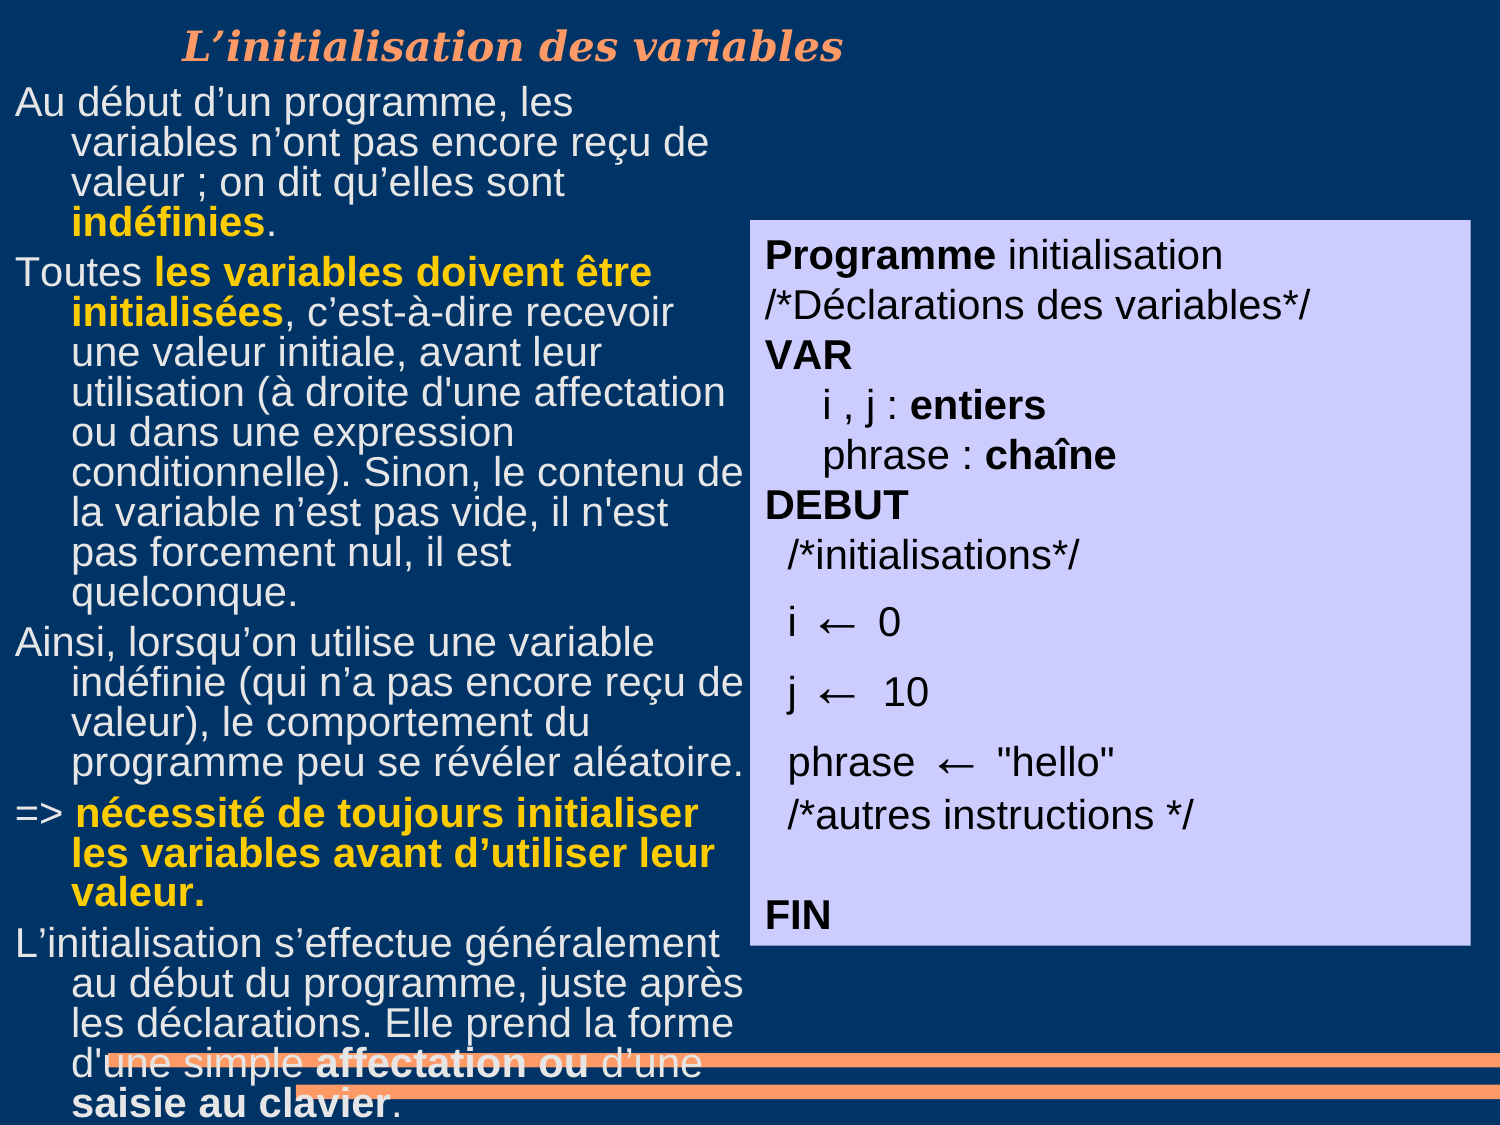

# L’initialisation des variables
Au début d’un programme, les variables n’ont pas encore reçu de valeur ; on dit qu’elles sont indéfinies.
Toutes les variables doivent être initialisées, c’est-à-dire recevoir une valeur initiale, avant leur utilisation (à droite d'une affectation ou dans une expression conditionnelle). Sinon, le contenu de la variable n’est pas vide, il n'est pas forcement nul, il est quelconque.
Ainsi, lorsqu’on utilise une variable indéfinie (qui n’a pas encore reçu de valeur), le comportement du programme peu se révéler aléatoire.
=> nécessité de toujours initialiser les variables avant d’utiliser leur valeur.
L’initialisation s’effectue généralement au début du programme, juste après les déclarations. Elle prend la forme d'une simple affectation ou d’une saisie au clavier.
Programme initialisation
/*Déclarations des variables*/
VAR
 i , j : entiers
 phrase : chaîne
DEBUT
 /*initialisations*/
 i ← 0
 j ← 10
 phrase ← "hello"
 /*autres instructions */
FIN